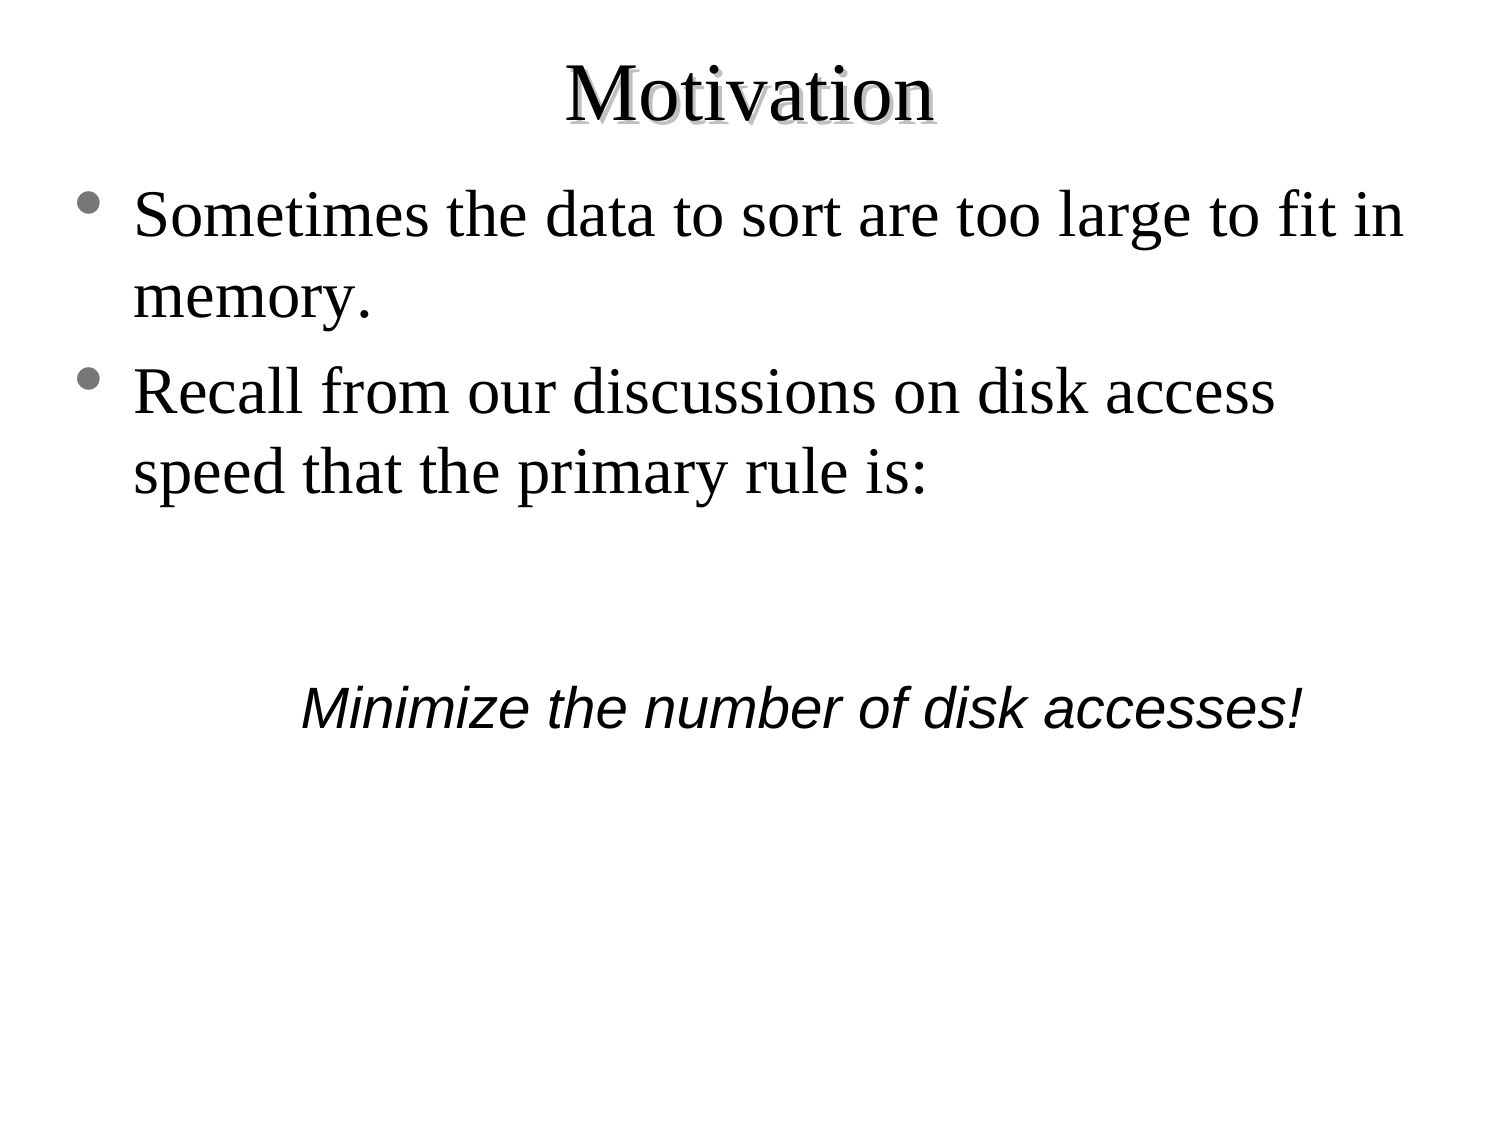

# Motivation
Sometimes the data to sort are too large to fit in memory.
Recall from our discussions on disk access speed that the primary rule is:
Minimize the number of disk accesses!